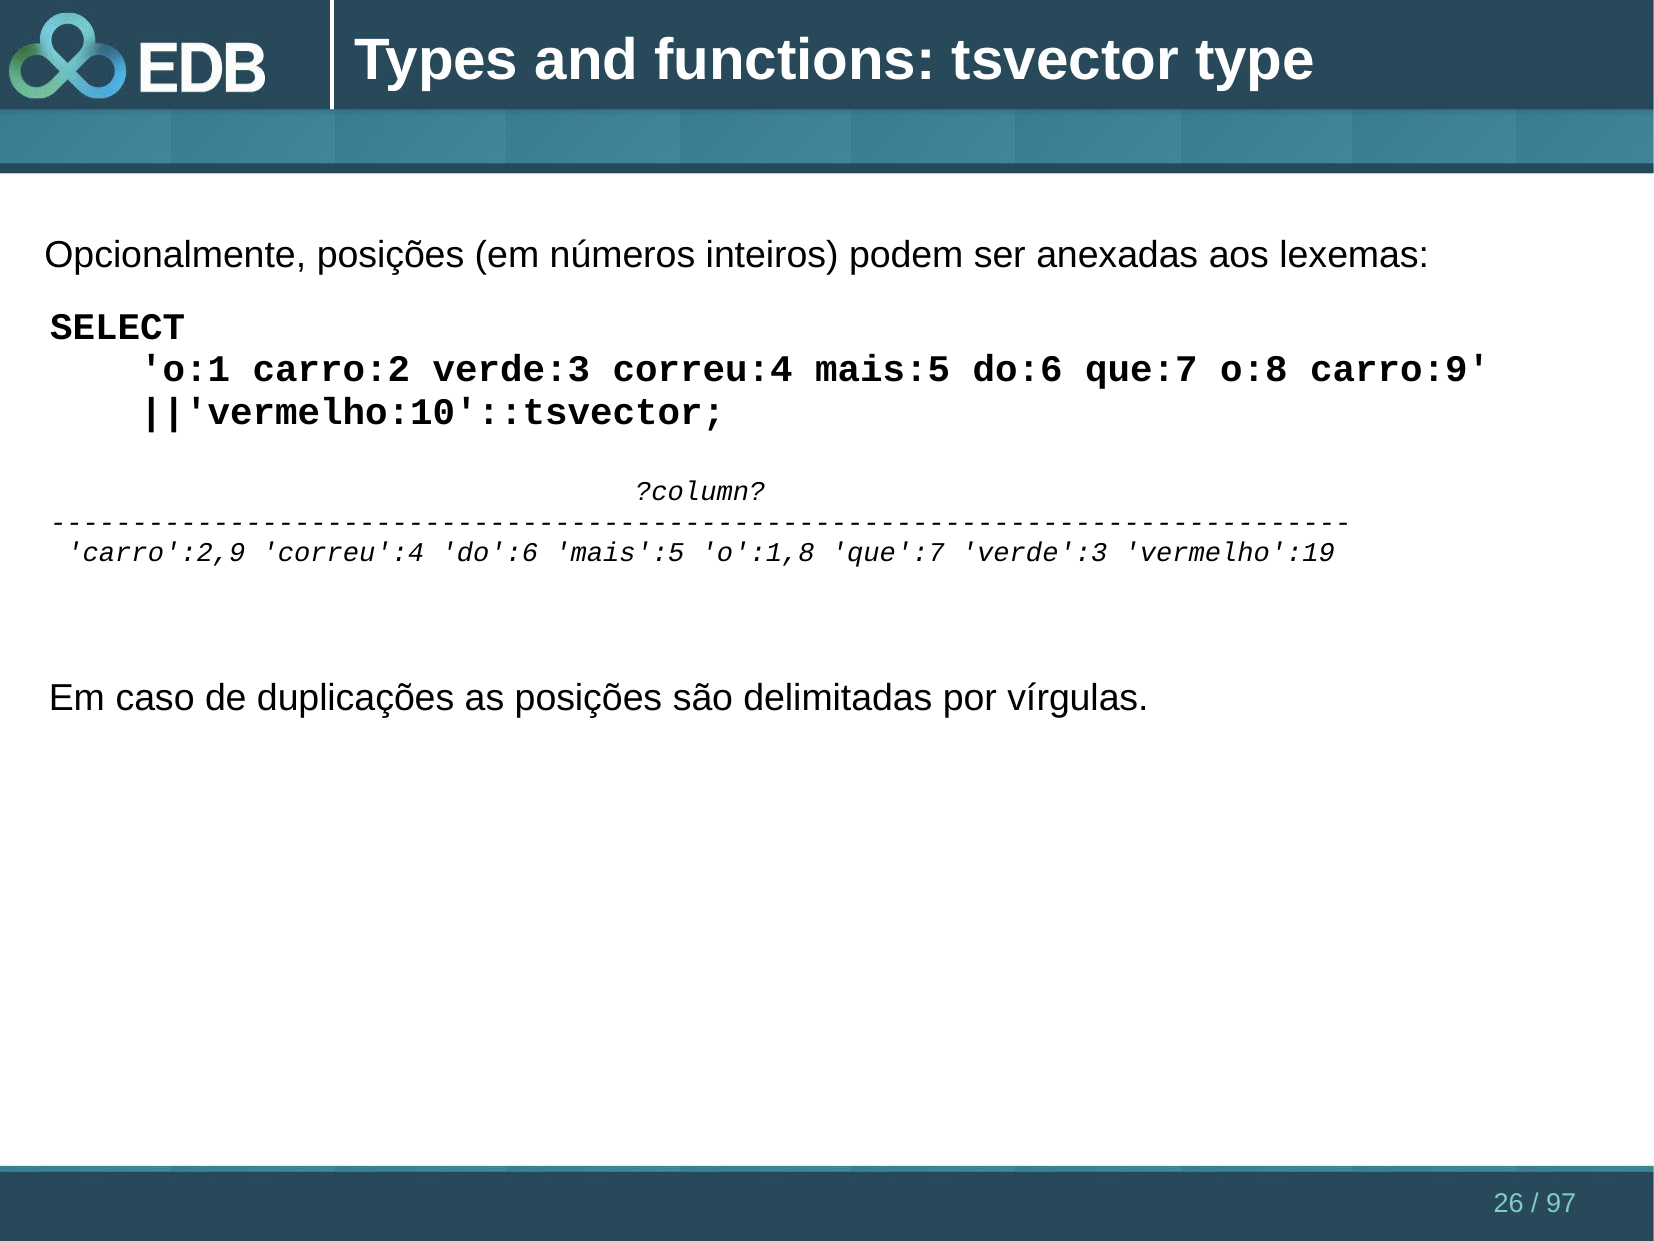

# Types and functions: tsvector type
Opcionalmente, posições (em números inteiros) podem ser anexadas aos lexemas:
SELECT
 'o:1 carro:2 verde:3 correu:4 mais:5 do:6 que:7 o:8 carro:9'
 ||'vermelho:10'::tsvector;
 ?column?
--------------------------------------------------------------------------------
 'carro':2,9 'correu':4 'do':6 'mais':5 'o':1,8 'que':7 'verde':3 'vermelho':19
Em caso de duplicações as posições são delimitadas por vírgulas.